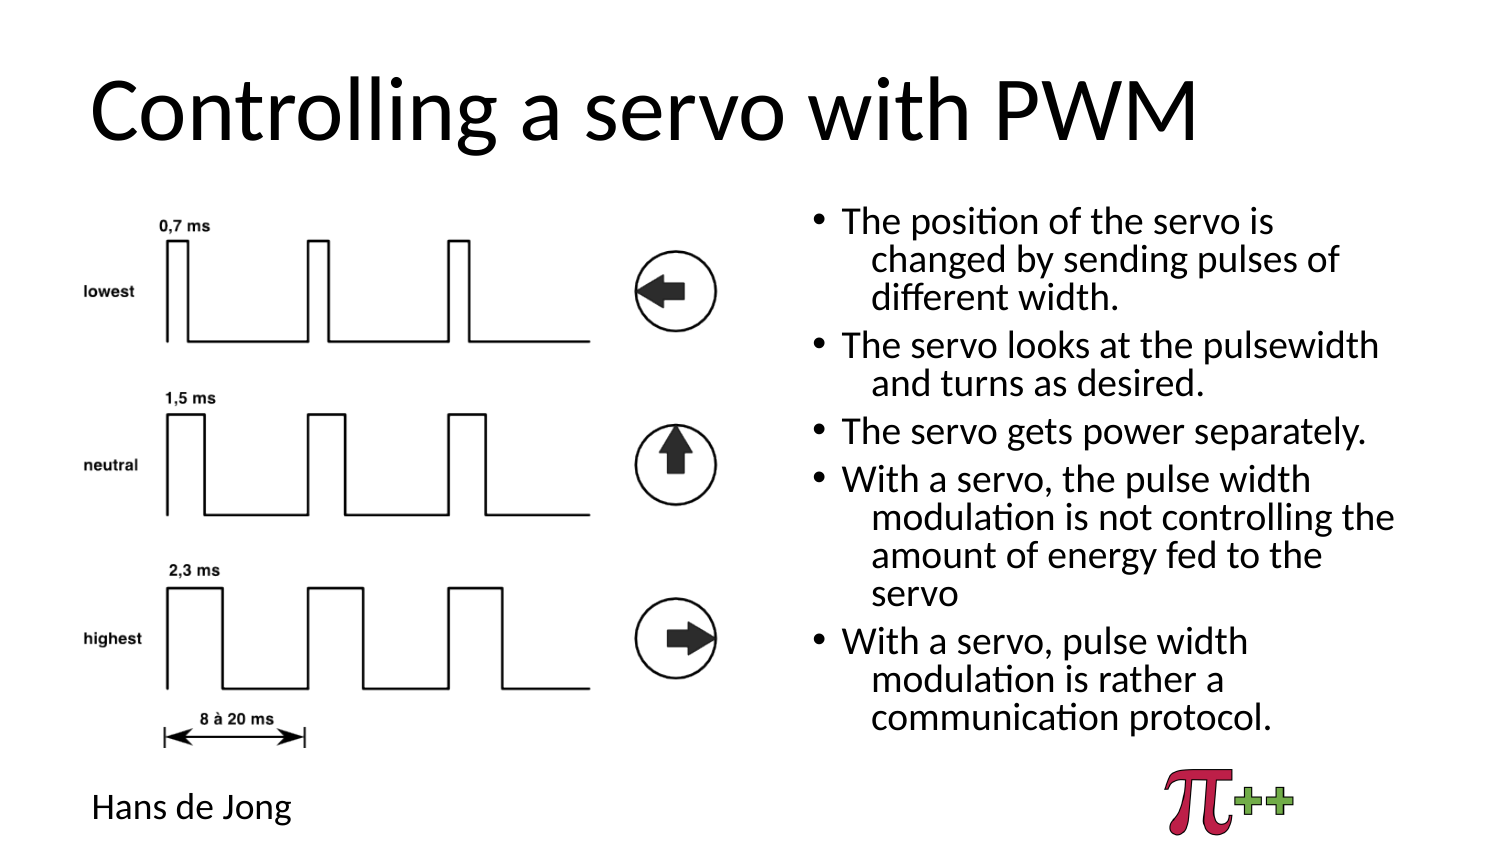

# Controlling a servo with PWM
The position of the servo is changed by sending pulses of different width.
The servo looks at the pulsewidth and turns as desired.
The servo gets power separately.
With a servo, the pulse width modulation is not controlling the amount of energy fed to the servo
With a servo, pulse width modulation is rather a communication protocol.